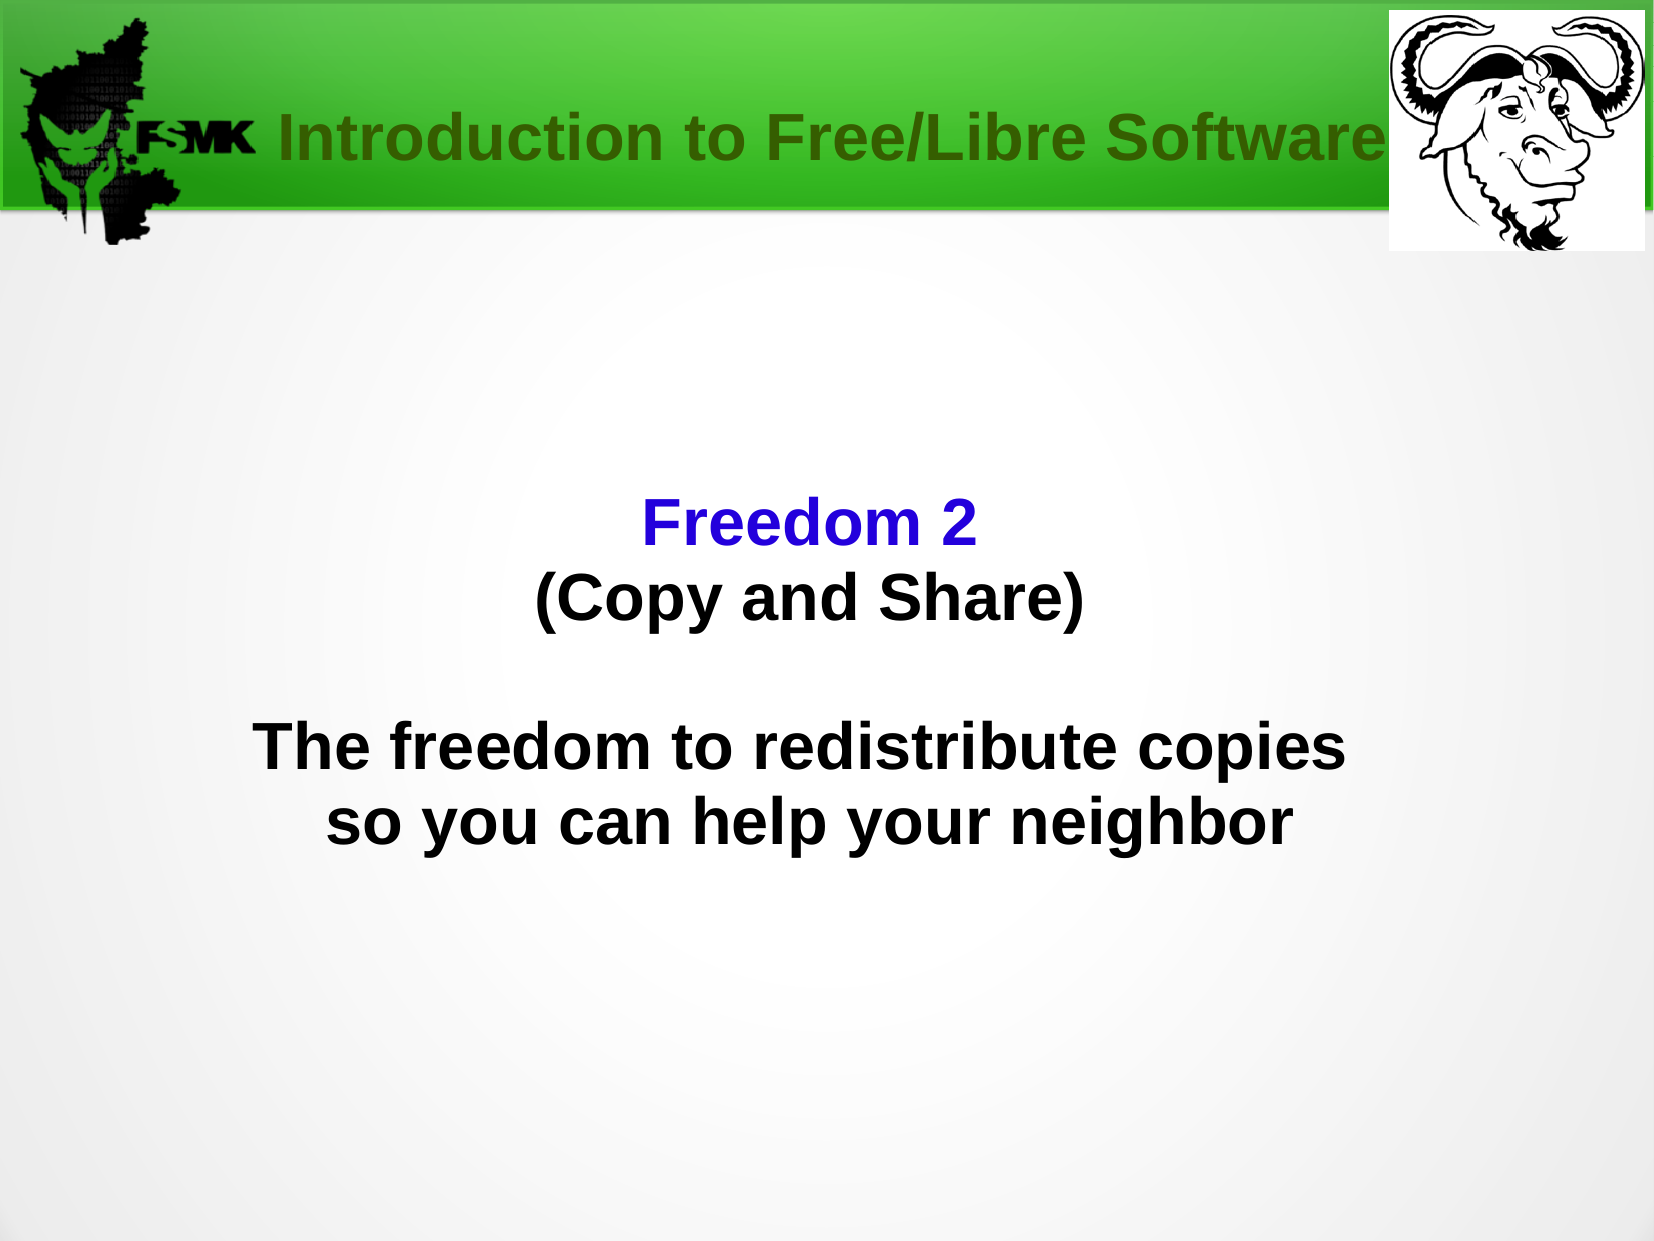

# Introduction to Free/Libre Software
Freedom 2
(Copy and Share)
The freedom to redistribute copies
so you can help your neighbor